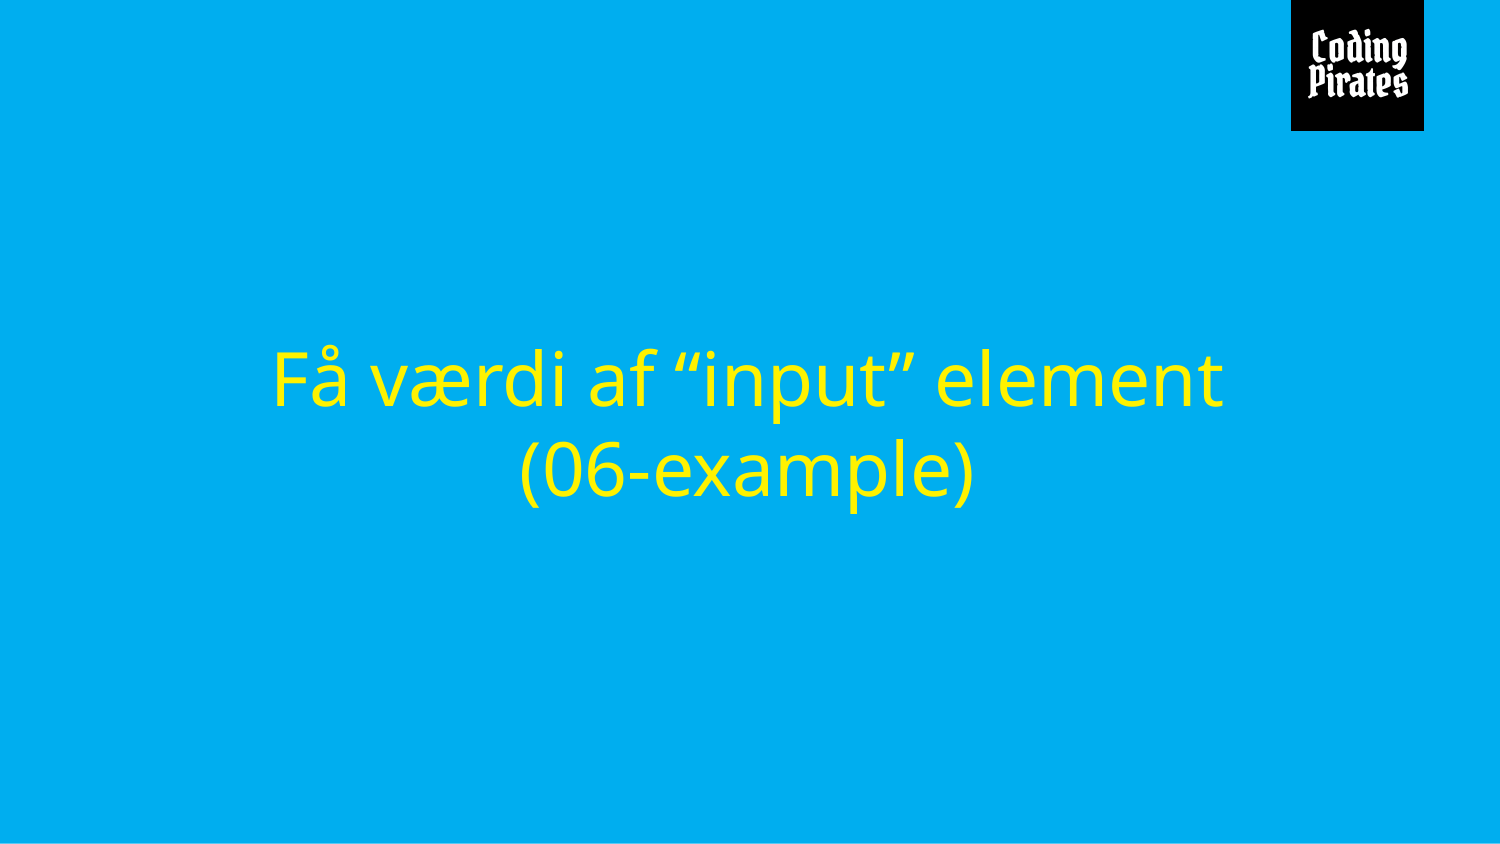

# Få værdi af “input” element (06-example)